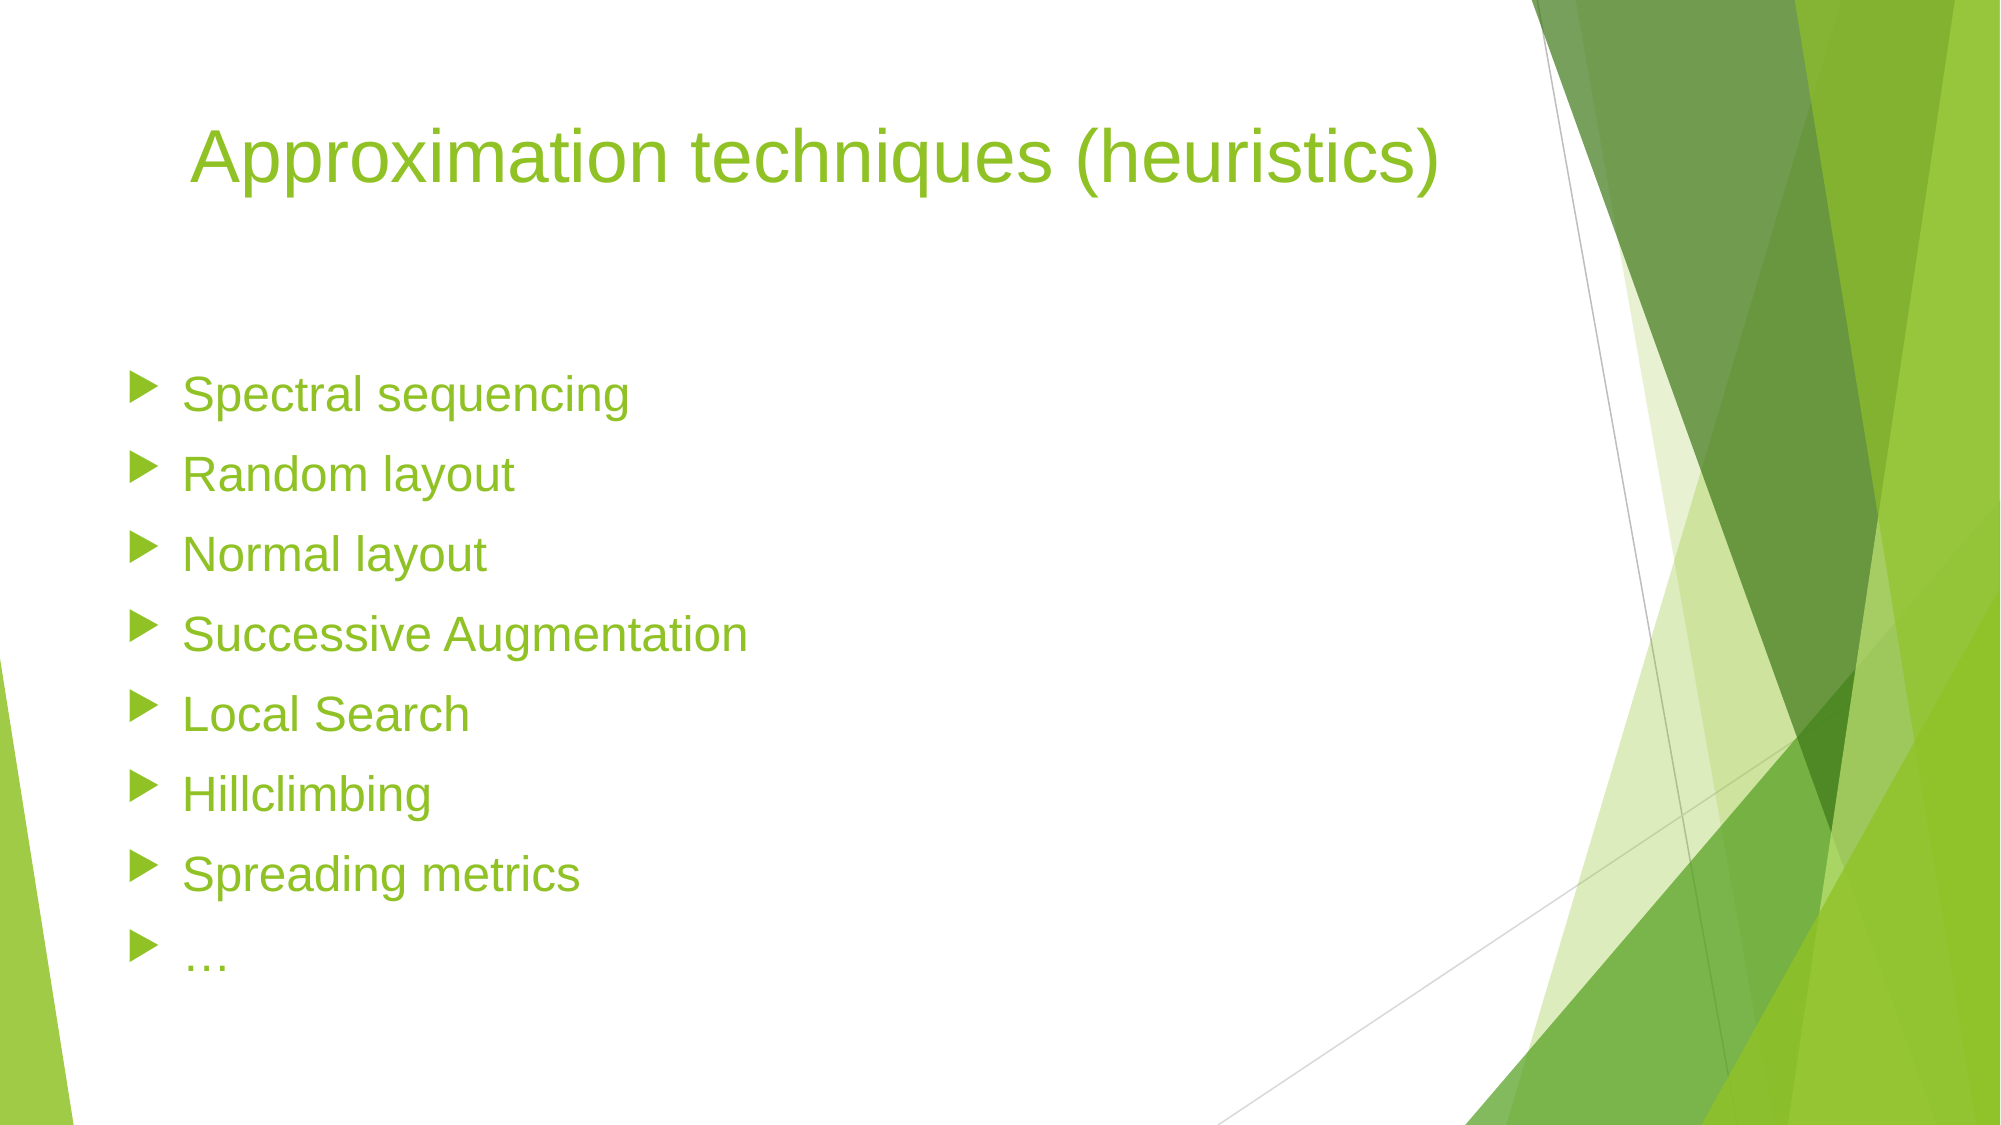

# Approximation techniques (heuristics)
Spectral sequencing
Random layout
Normal layout
Successive Augmentation
Local Search
Hillclimbing
Spreading metrics
…